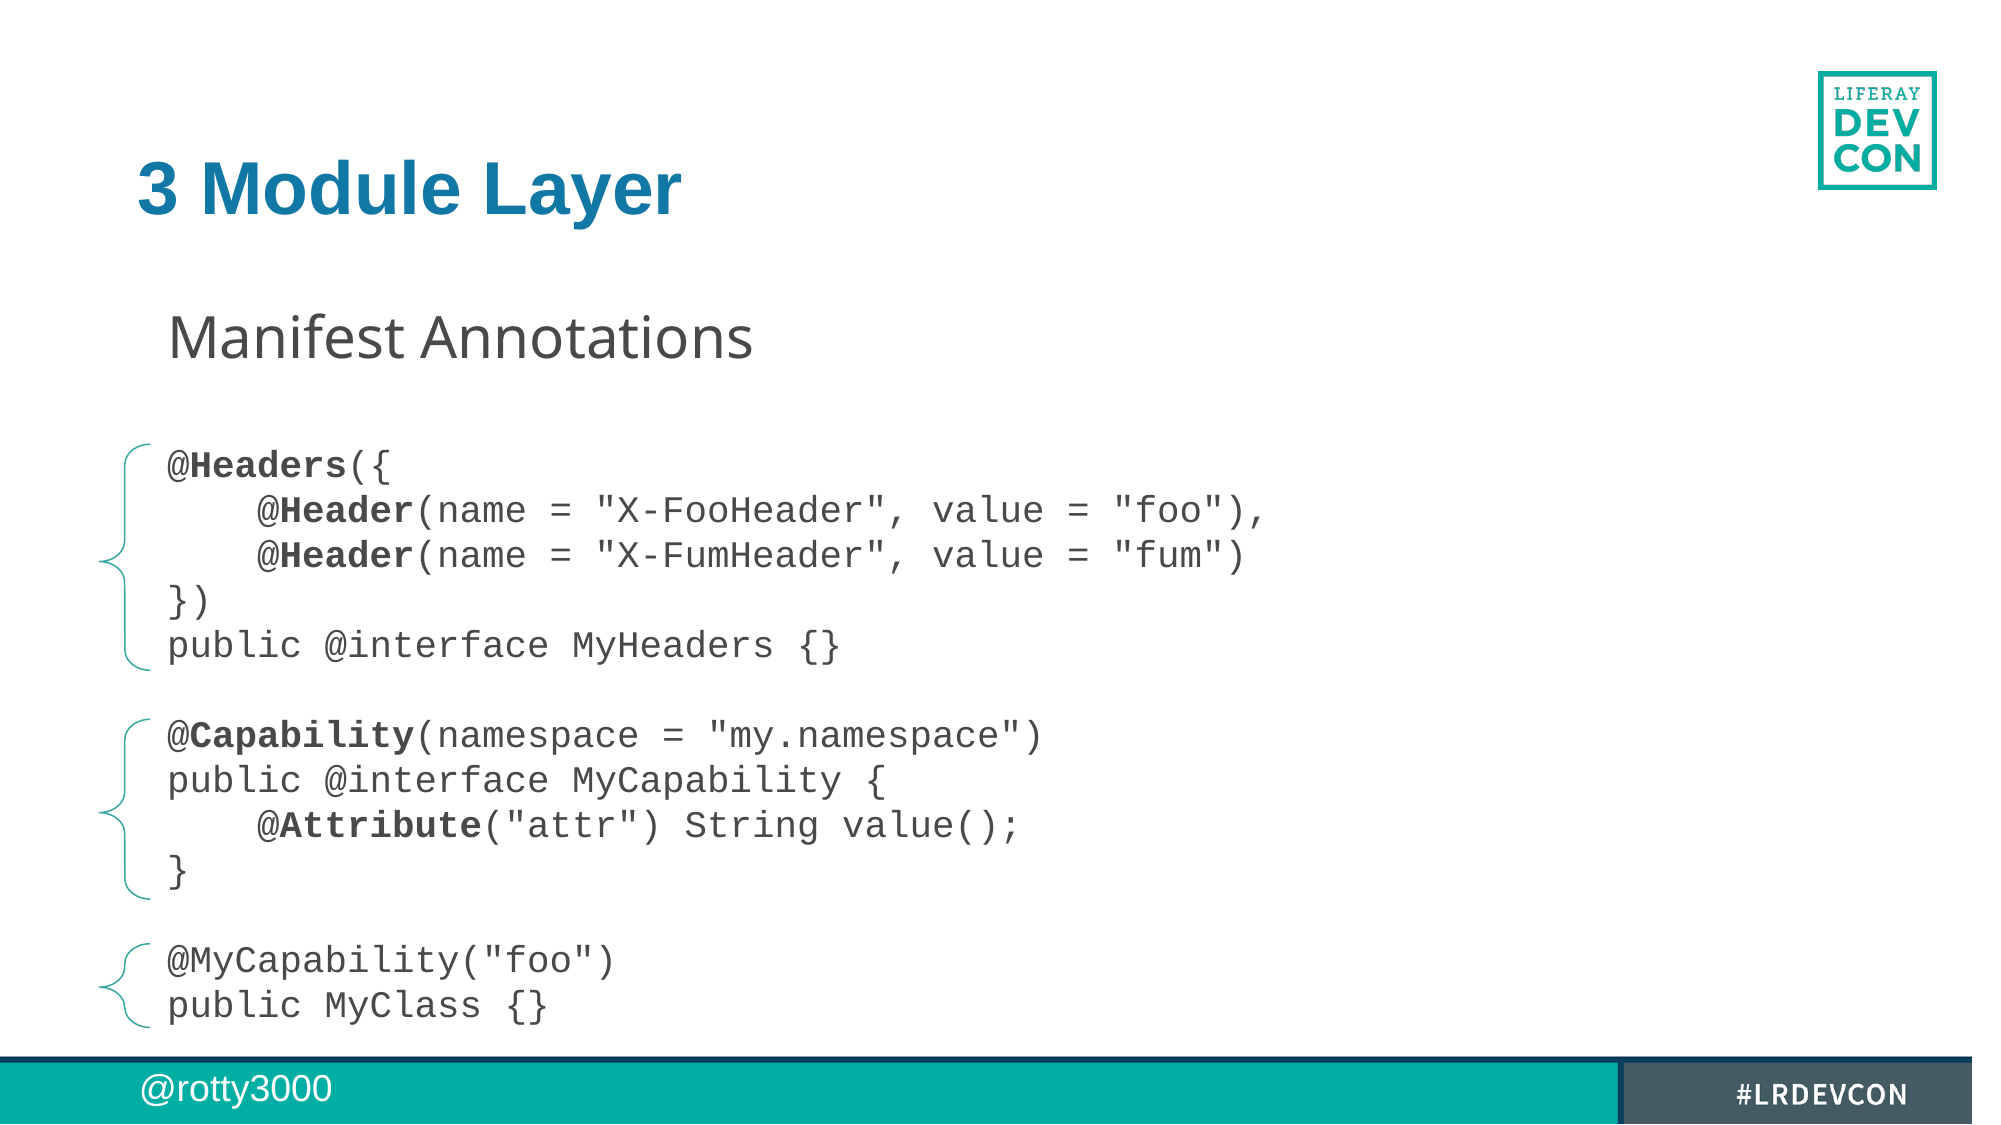

3 Module Layer
# Manifest Annotations
@Headers({
 @Header(name = "X-FooHeader", value = "foo"),
 @Header(name = "X-FumHeader", value = "fum")
})
public @interface MyHeaders {}
@Capability(namespace = "my.namespace")
public @interface MyCapability {
 @Attribute("attr") String value();
}
@MyCapability("foo")
public MyClass {}
@rotty3000